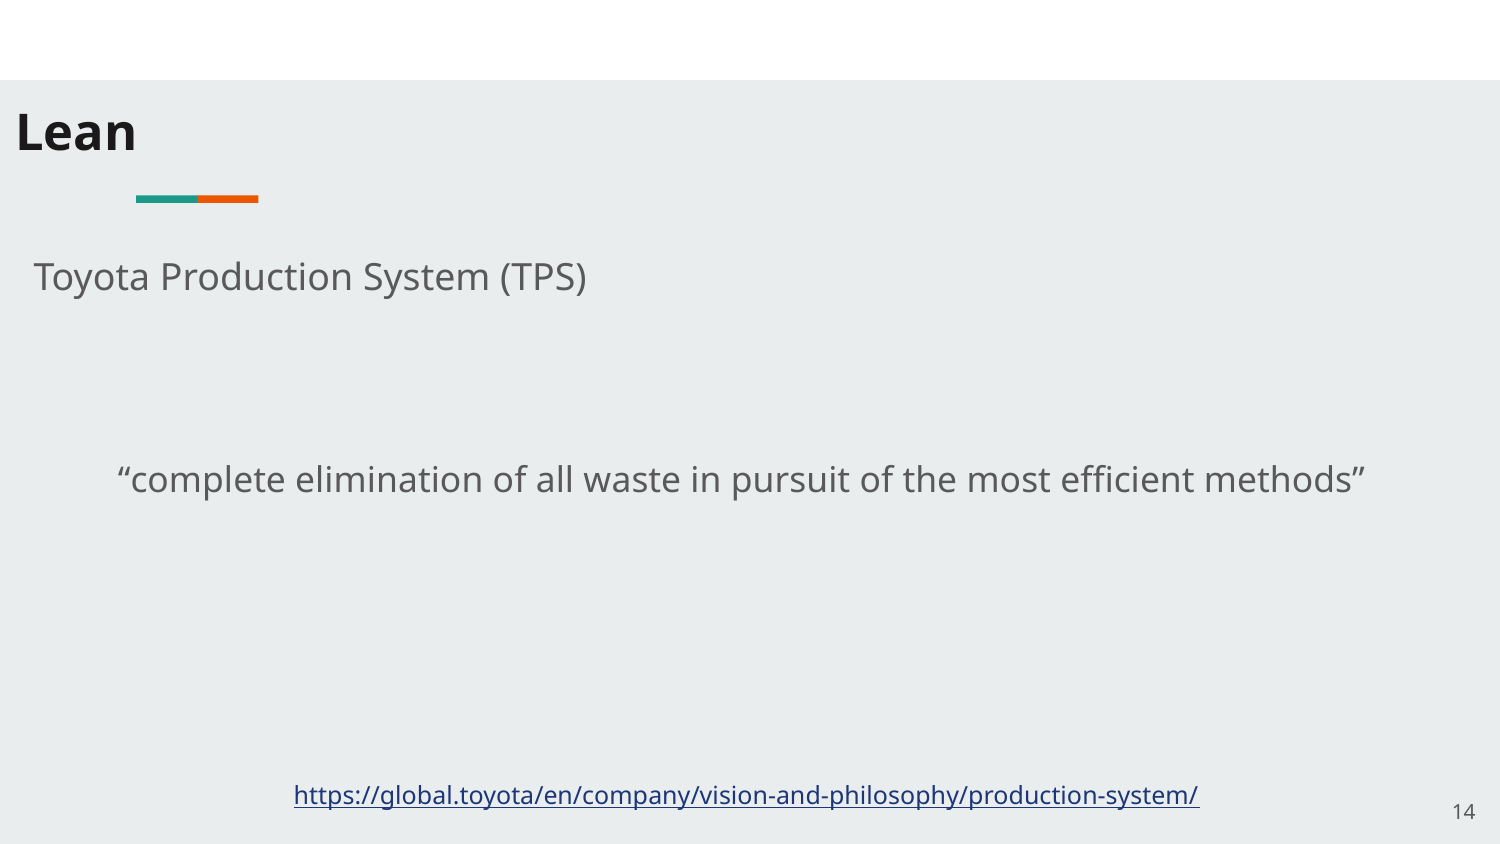

# Lean
Toyota Production System (TPS)
“complete elimination of all waste in pursuit of the most efficient methods”
https://global.toyota/en/company/vision-and-philosophy/production-system/